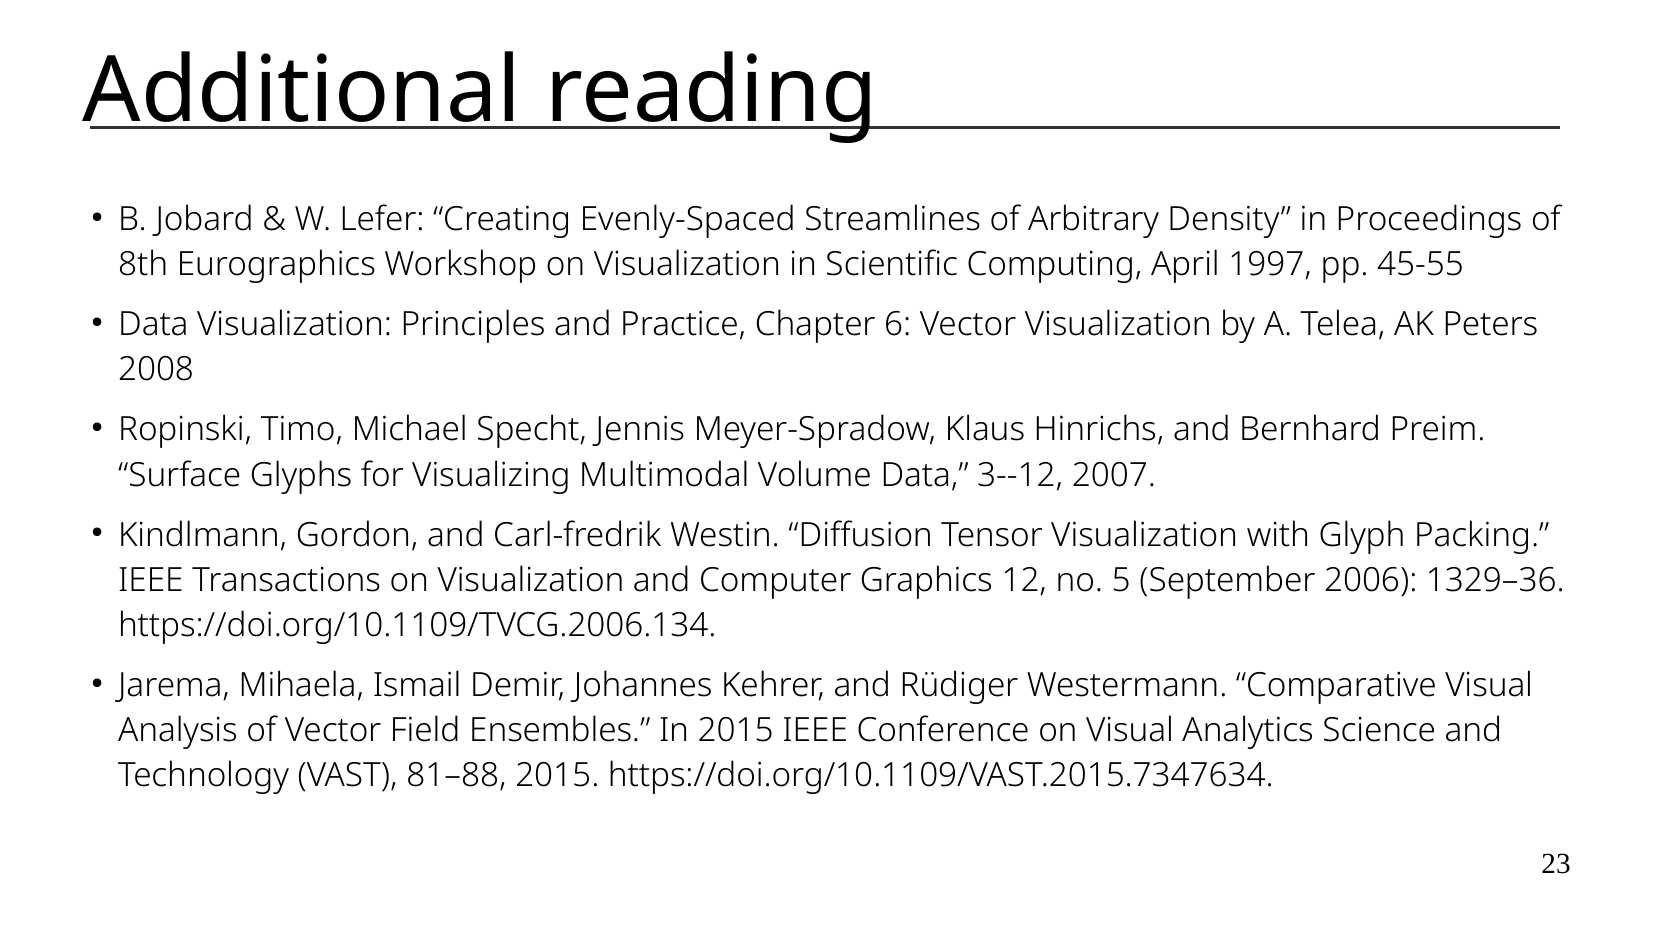

# Additional reading
B. Jobard & W. Lefer: “Creating Evenly-Spaced Streamlines of Arbitrary Density” in Proceedings of 8th Eurographics Workshop on Visualization in Scientific Computing, April 1997, pp. 45-55
Data Visualization: Principles and Practice, Chapter 6: Vector Visualization by A. Telea, AK Peters 2008
Ropinski, Timo, Michael Specht, Jennis Meyer-Spradow, Klaus Hinrichs, and Bernhard Preim. “Surface Glyphs for Visualizing Multimodal Volume Data,” 3--12, 2007.
Kindlmann, Gordon, and Carl-fredrik Westin. “Diffusion Tensor Visualization with Glyph Packing.” IEEE Transactions on Visualization and Computer Graphics 12, no. 5 (September 2006): 1329–36. https://doi.org/10.1109/TVCG.2006.134.
Jarema, Mihaela, Ismail Demir, Johannes Kehrer, and Rüdiger Westermann. “Comparative Visual Analysis of Vector Field Ensembles.” In 2015 IEEE Conference on Visual Analytics Science and Technology (VAST), 81–88, 2015. https://doi.org/10.1109/VAST.2015.7347634.
23